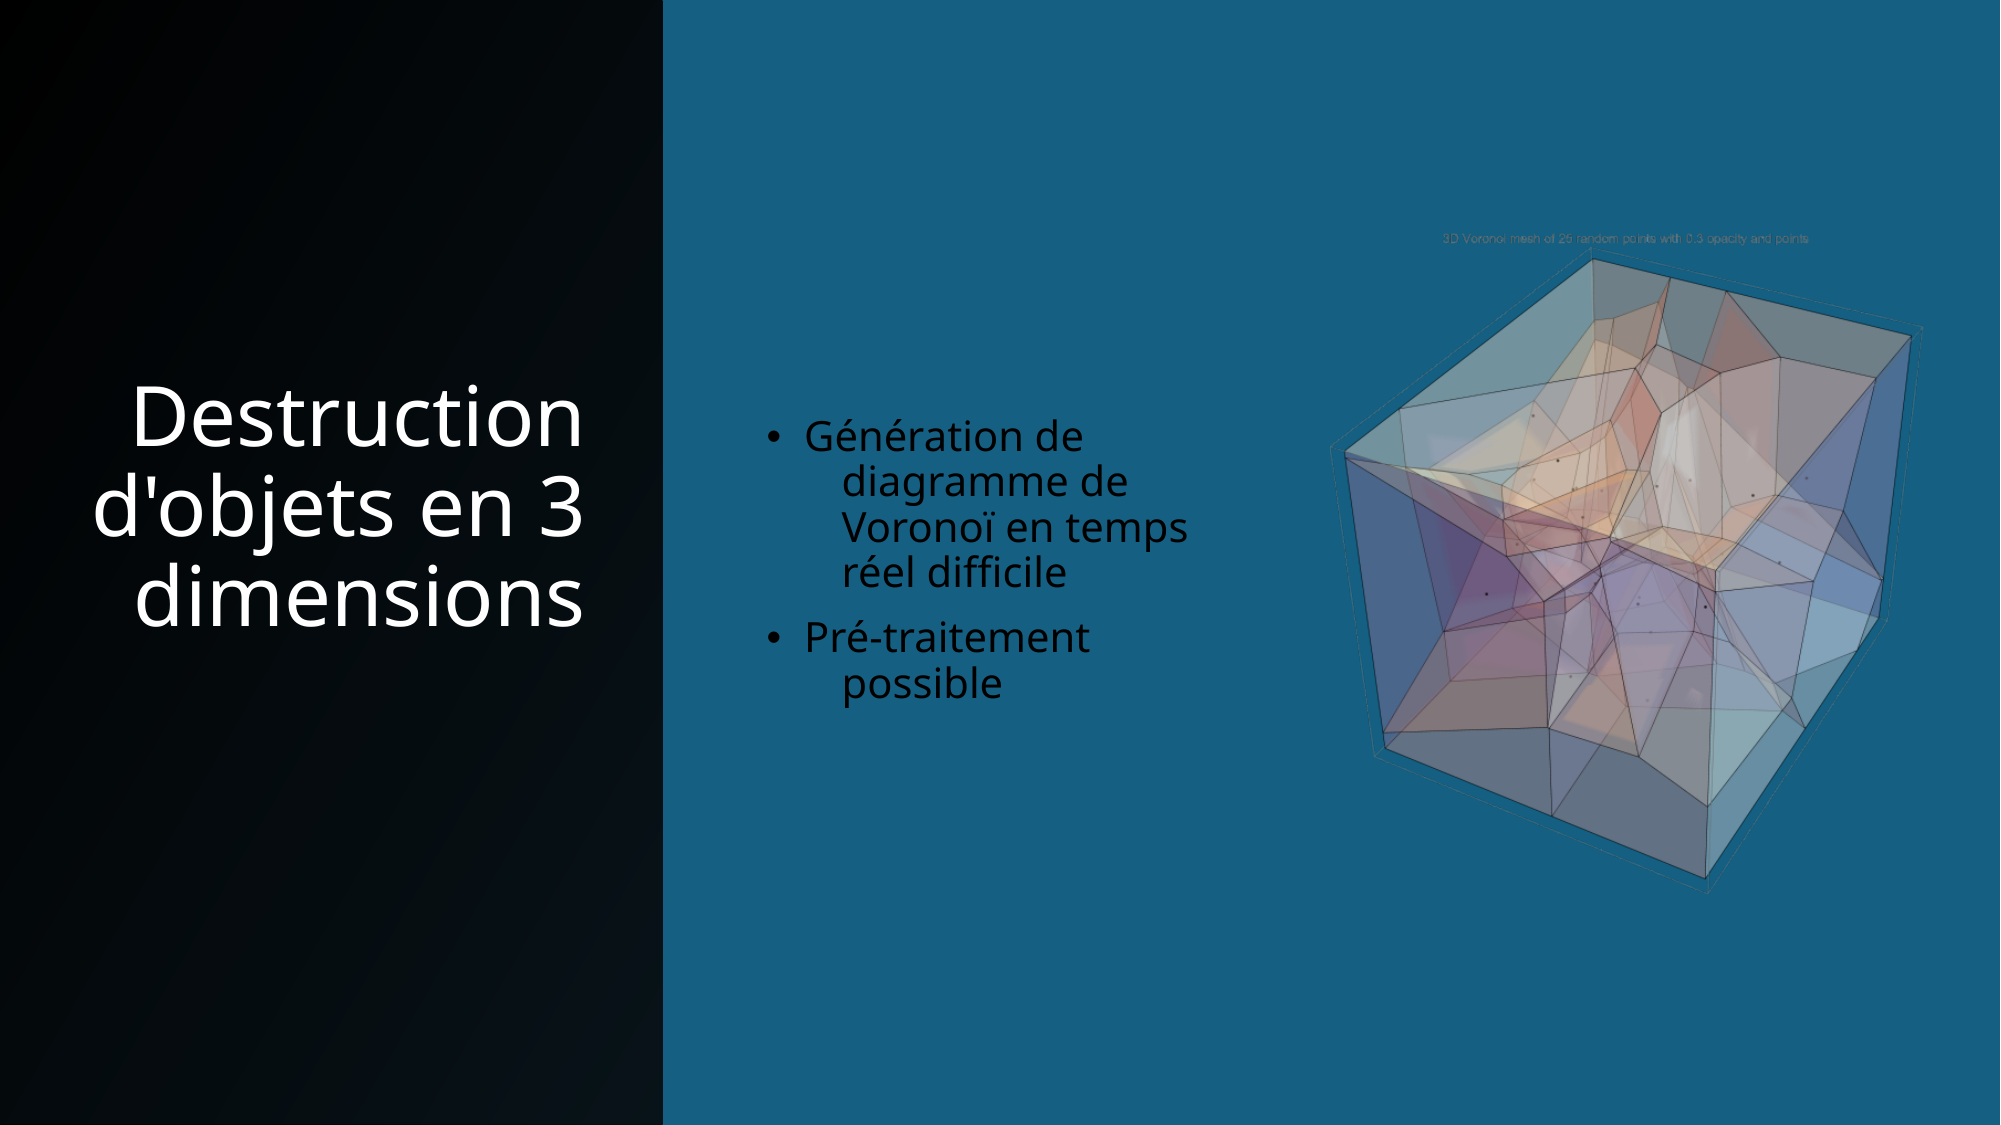

# Destruction d'objets en 3 dimensions
Génération de diagramme de Voronoï en temps réel difficile
Pré-traitement possible